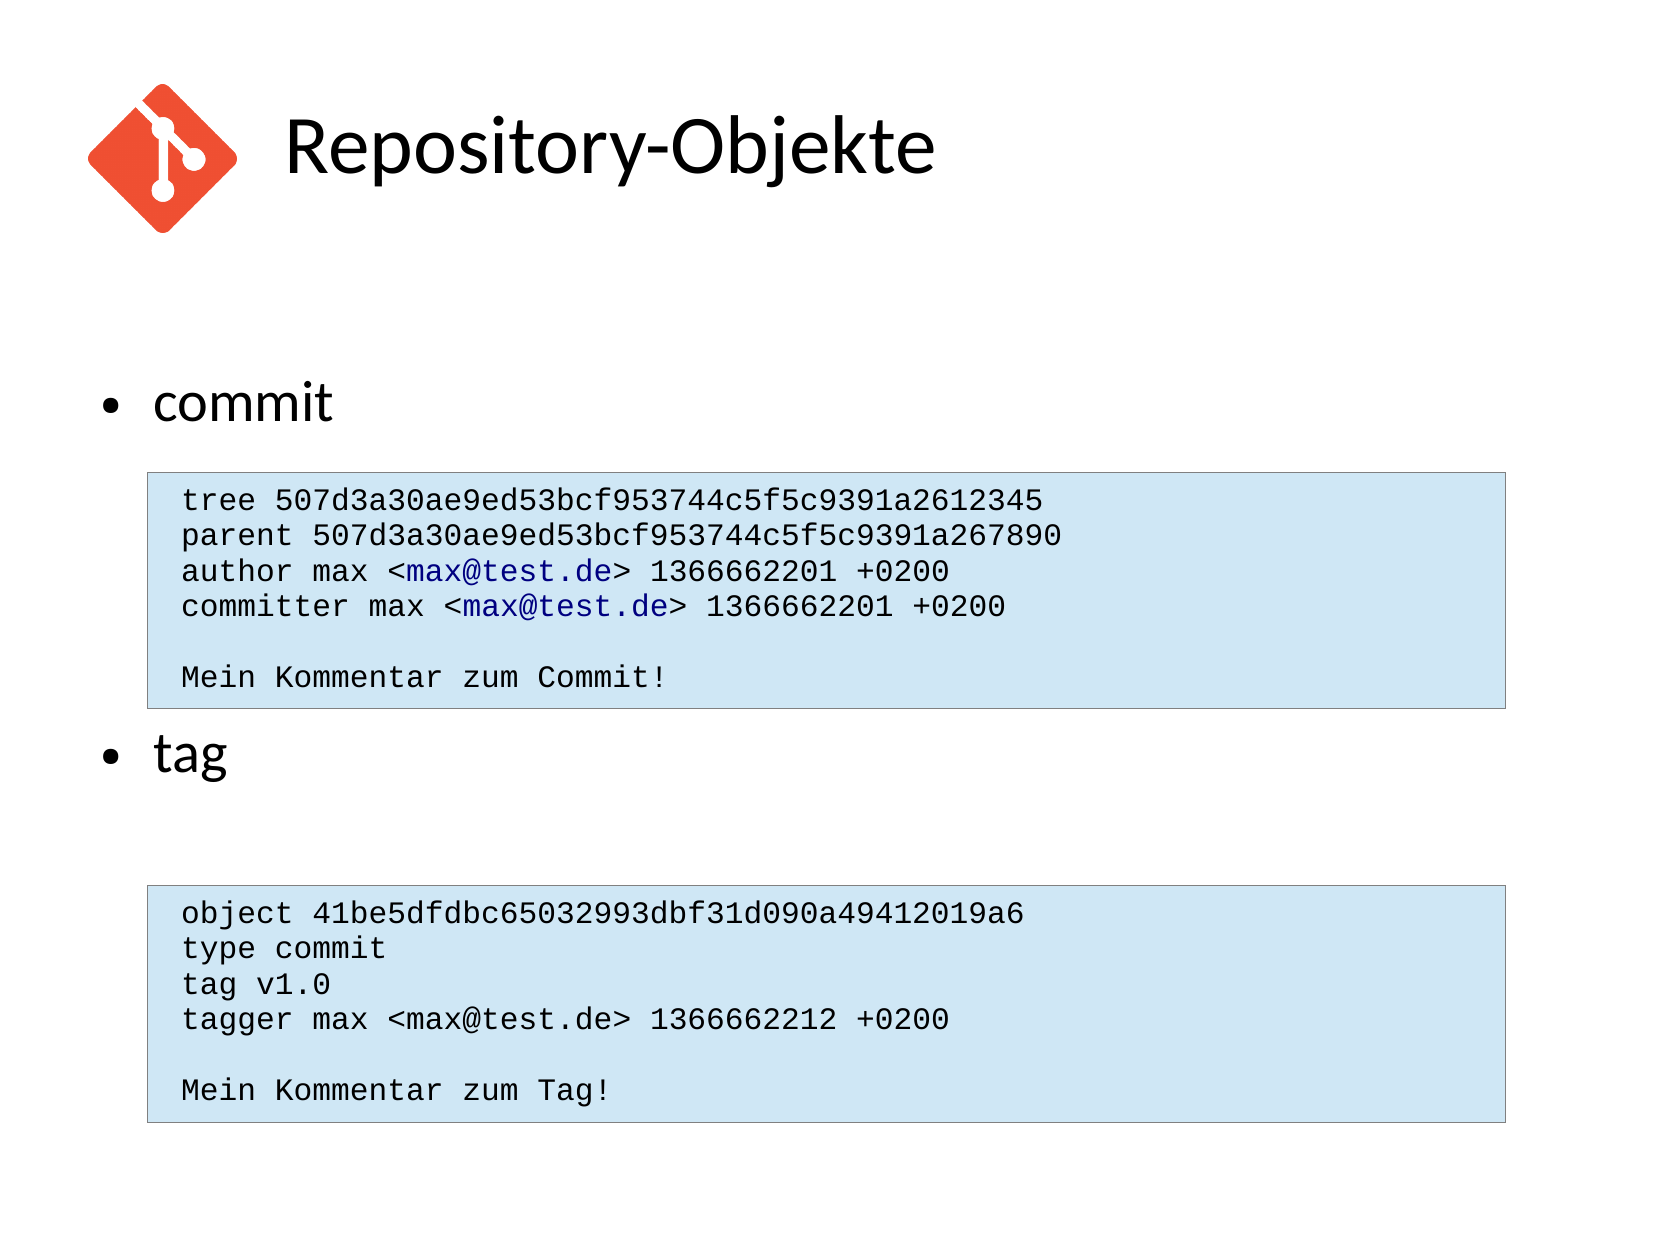

# Repository-Objekte
commit
tag
 tree 507d3a30ae9ed53bcf953744c5f5c9391a2612345
 parent 507d3a30ae9ed53bcf953744c5f5c9391a267890
 author max <max@test.de> 1366662201 +0200
 committer max <max@test.de> 1366662201 +0200
 Mein Kommentar zum Commit!
 object 41be5dfdbc65032993dbf31d090a49412019a6
 type commit
 tag v1.0
 tagger max <max@test.de> 1366662212 +0200
 Mein Kommentar zum Tag!